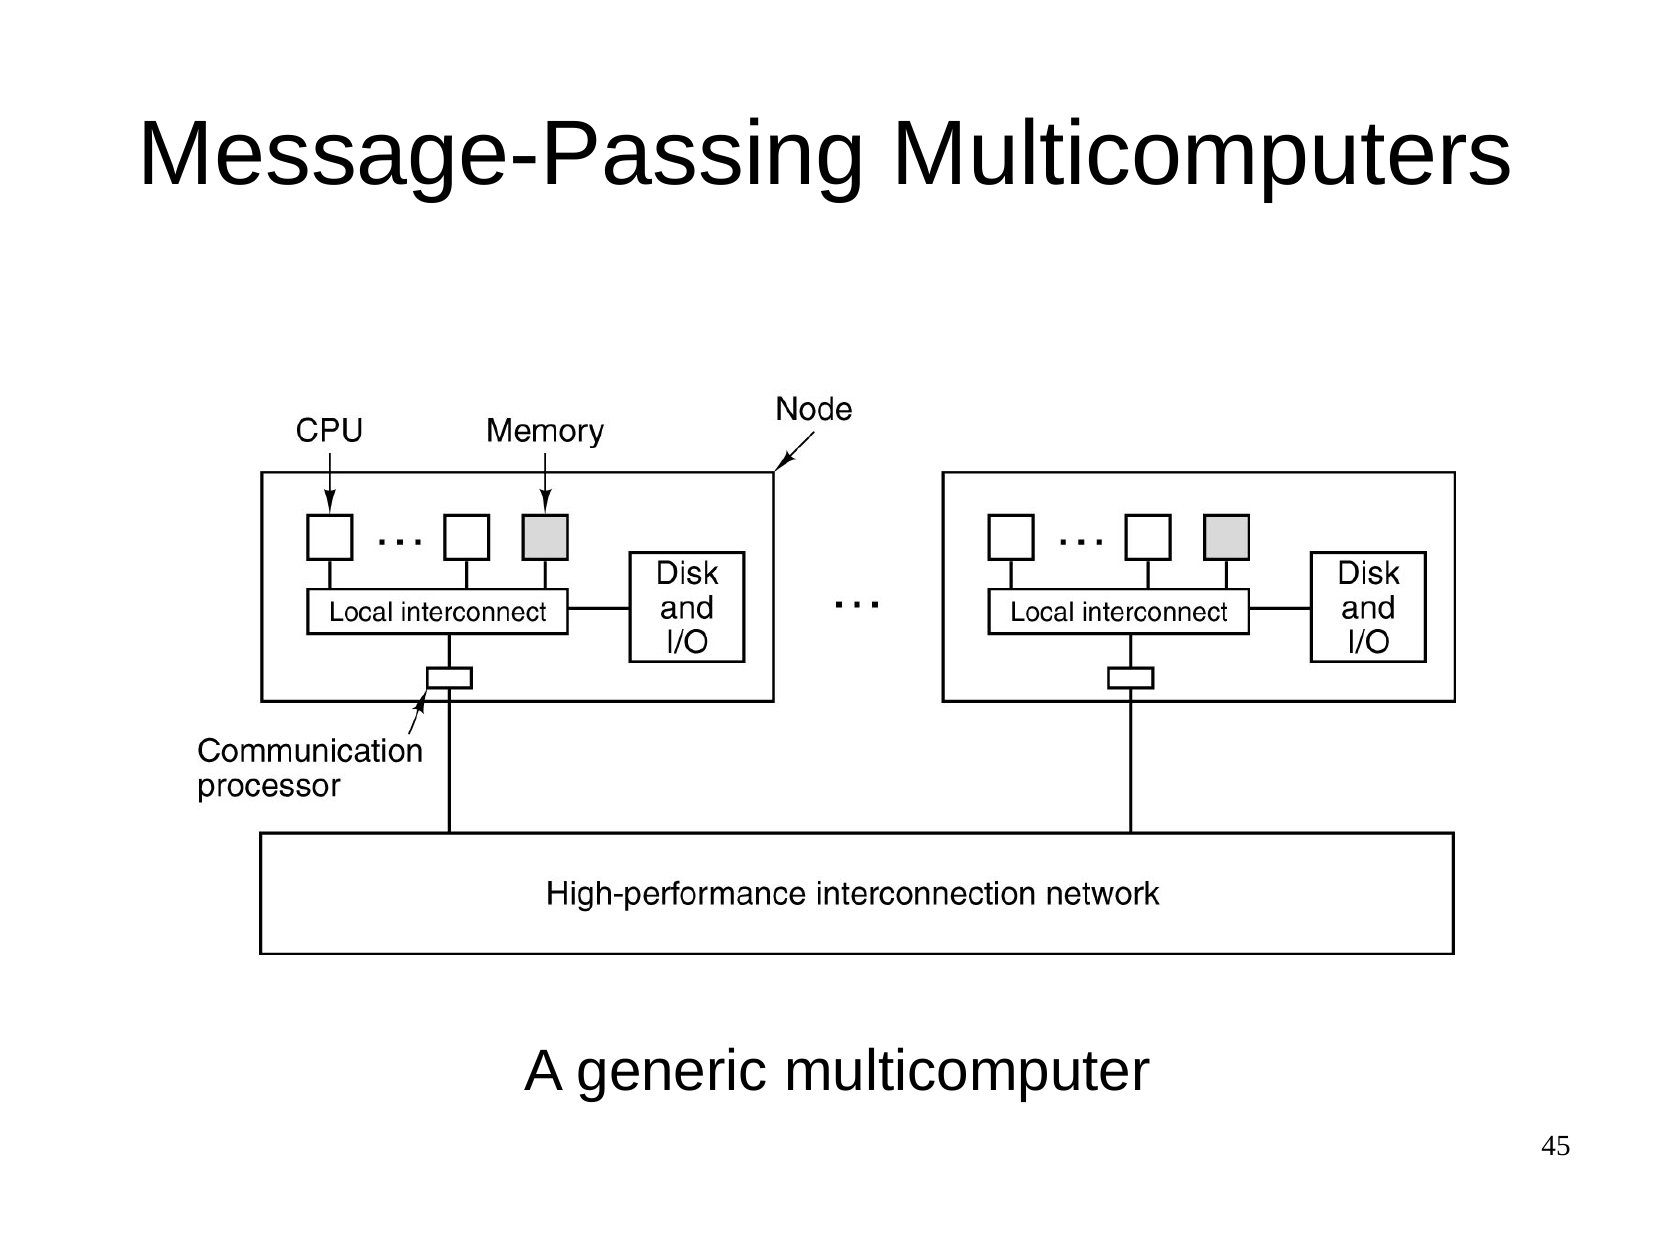

# Message-Passing Multicomputers
A generic multicomputer
45